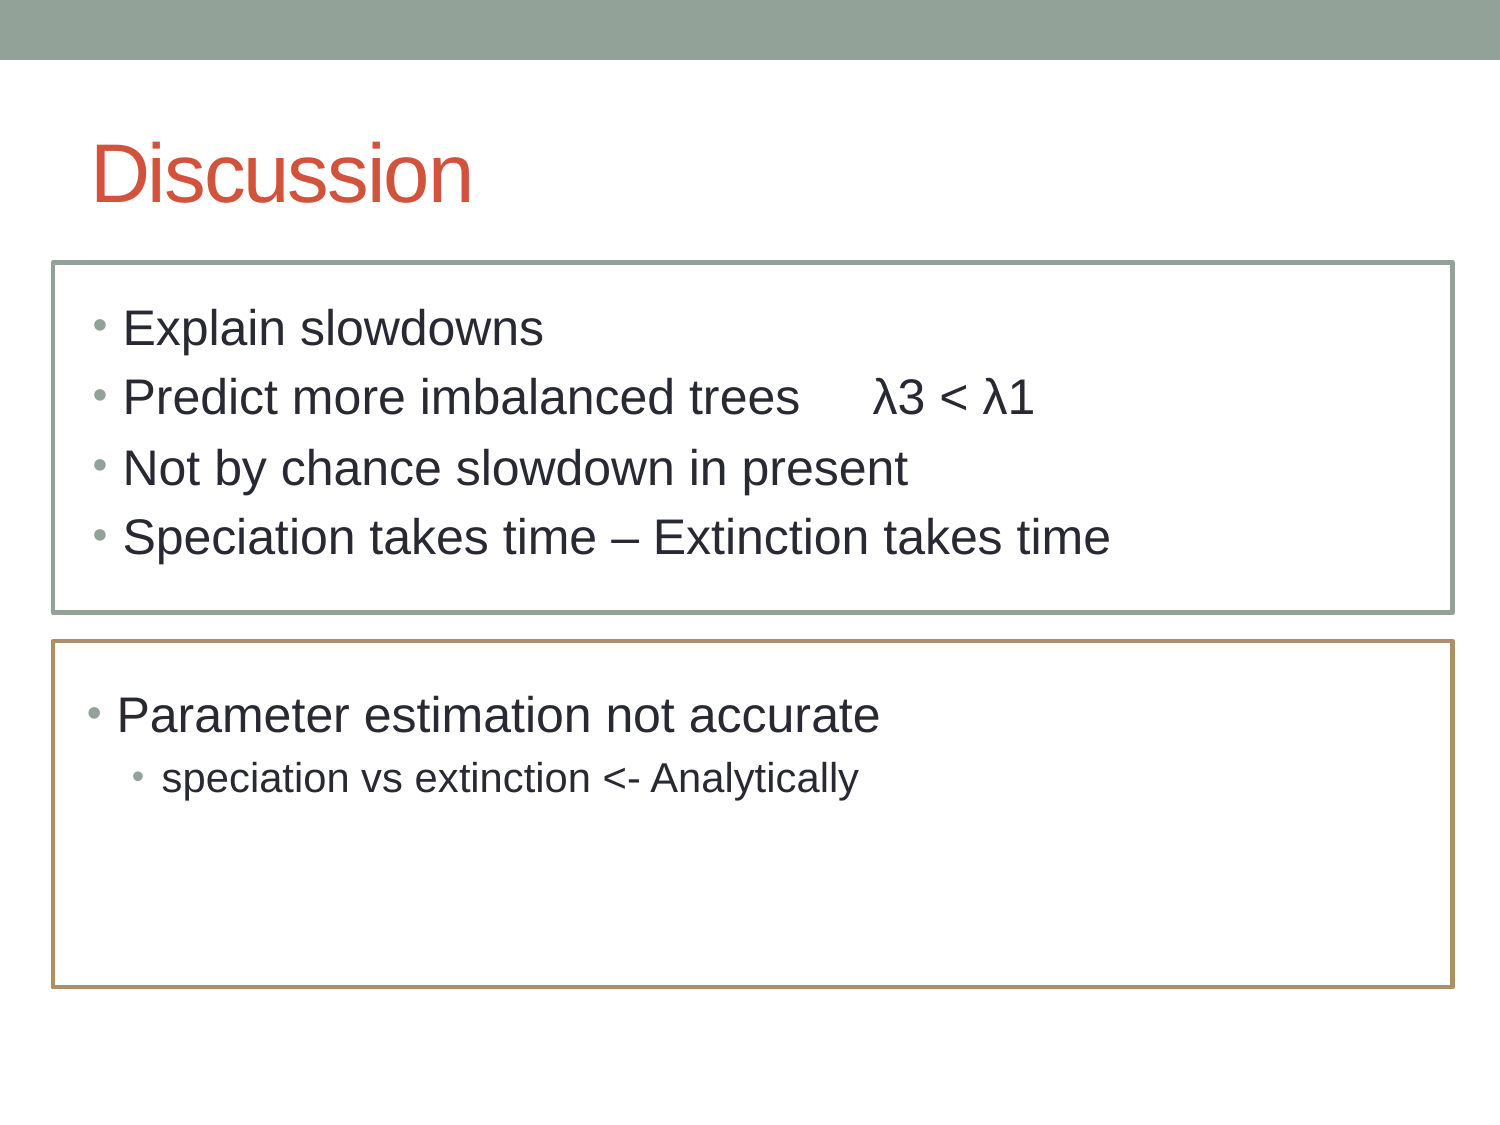

# Discussion
Explain slowdowns
Predict more imbalanced trees 	λ3 < λ1
Not by chance slowdown in present
Speciation takes time – Extinction takes time
Parameter estimation not accurate
speciation vs extinction <- Analytically